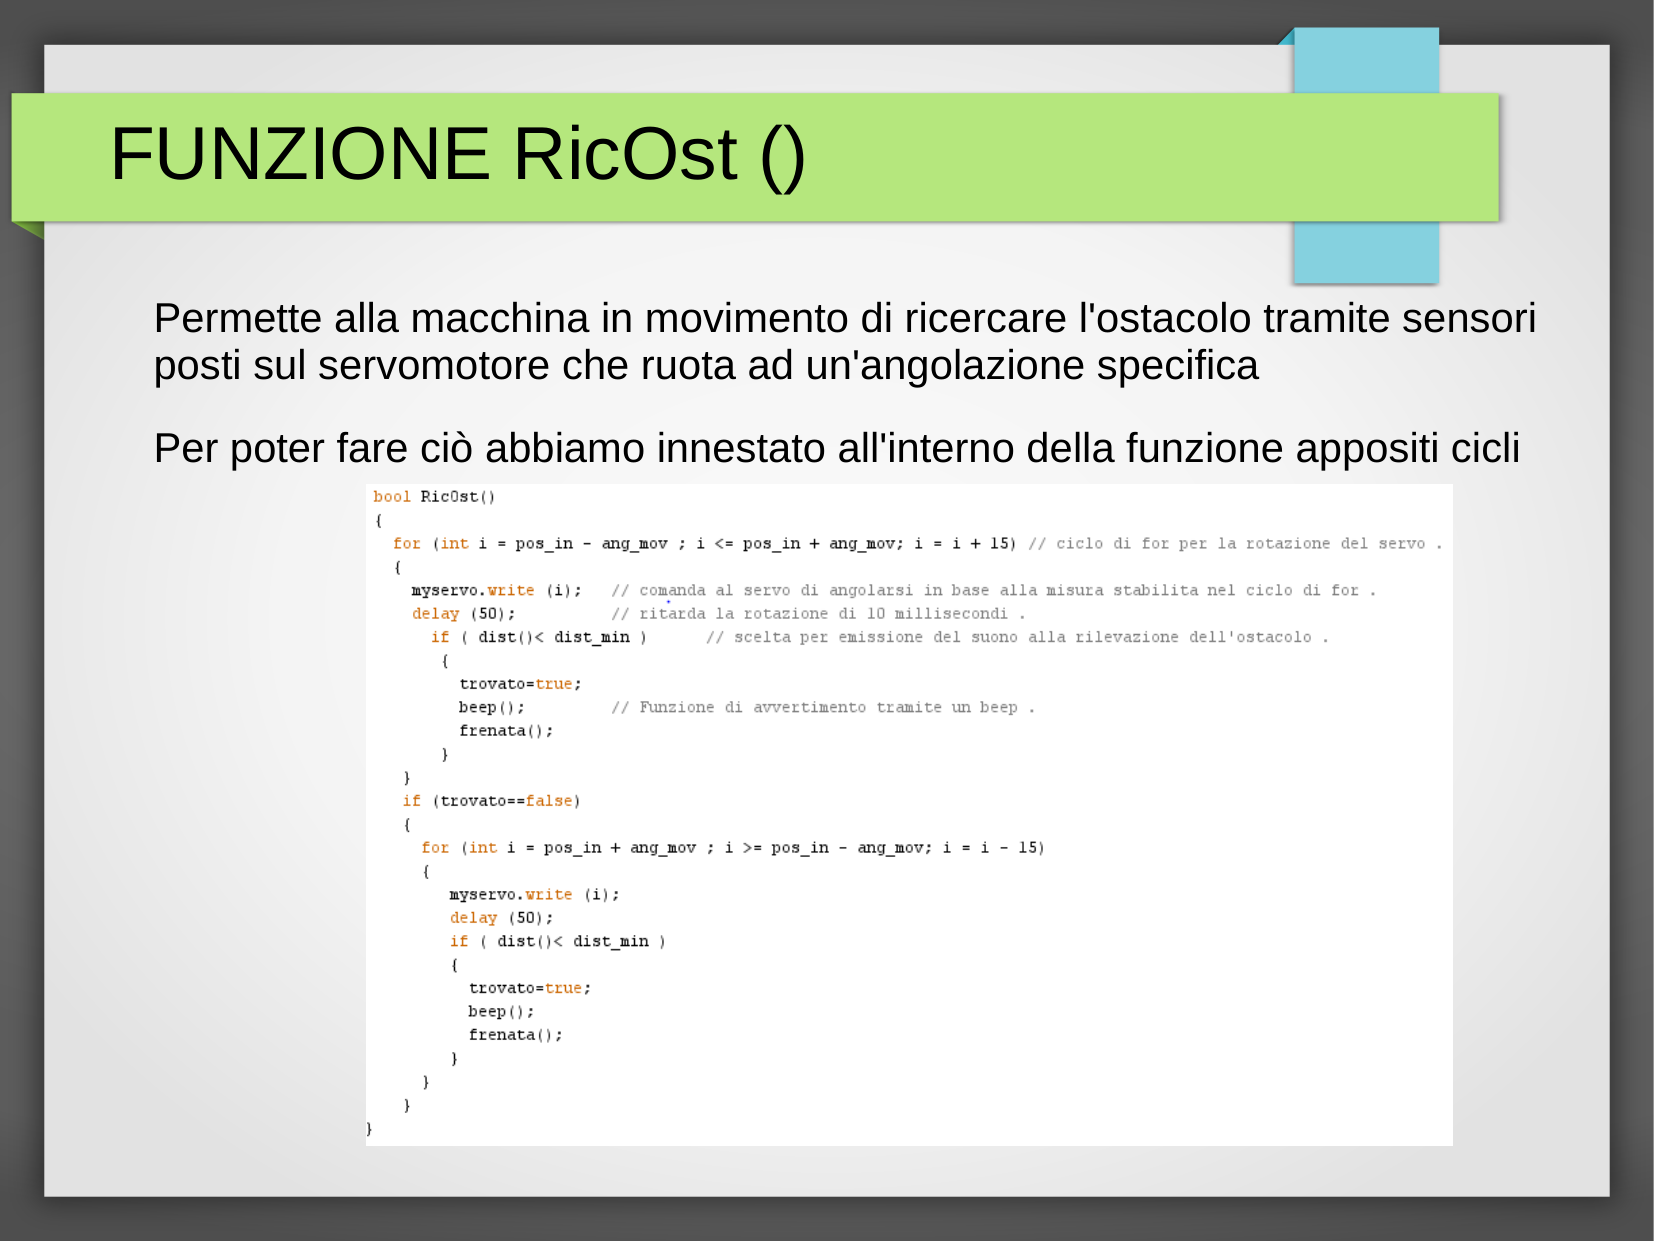

# FUNZIONE RicOst ()
Permette alla macchina in movimento di ricercare l'ostacolo tramite sensori posti sul servomotore che ruota ad un'angolazione specifica
Per poter fare ciò abbiamo innestato all'interno della funzione appositi cicli